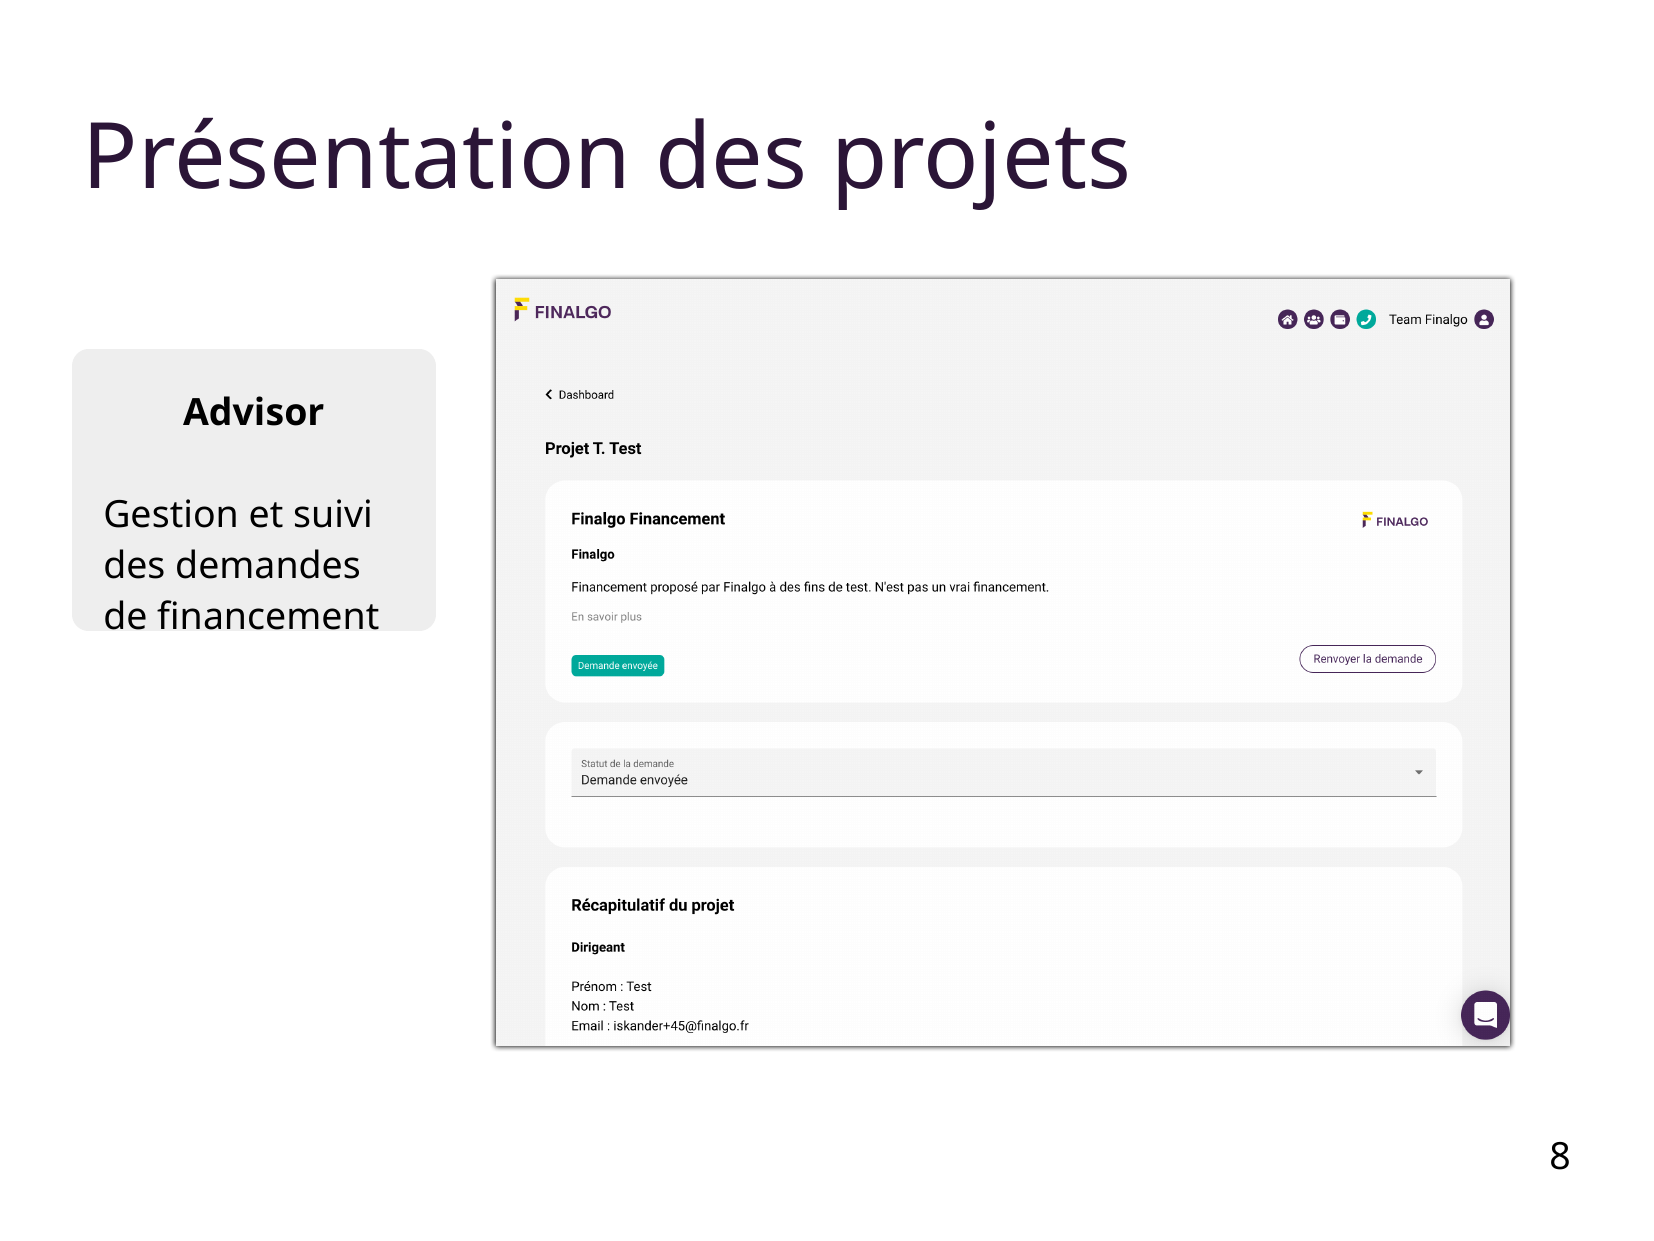

# Présentation des projets
Advisor
Gestion et suivi des demandes de financement
8